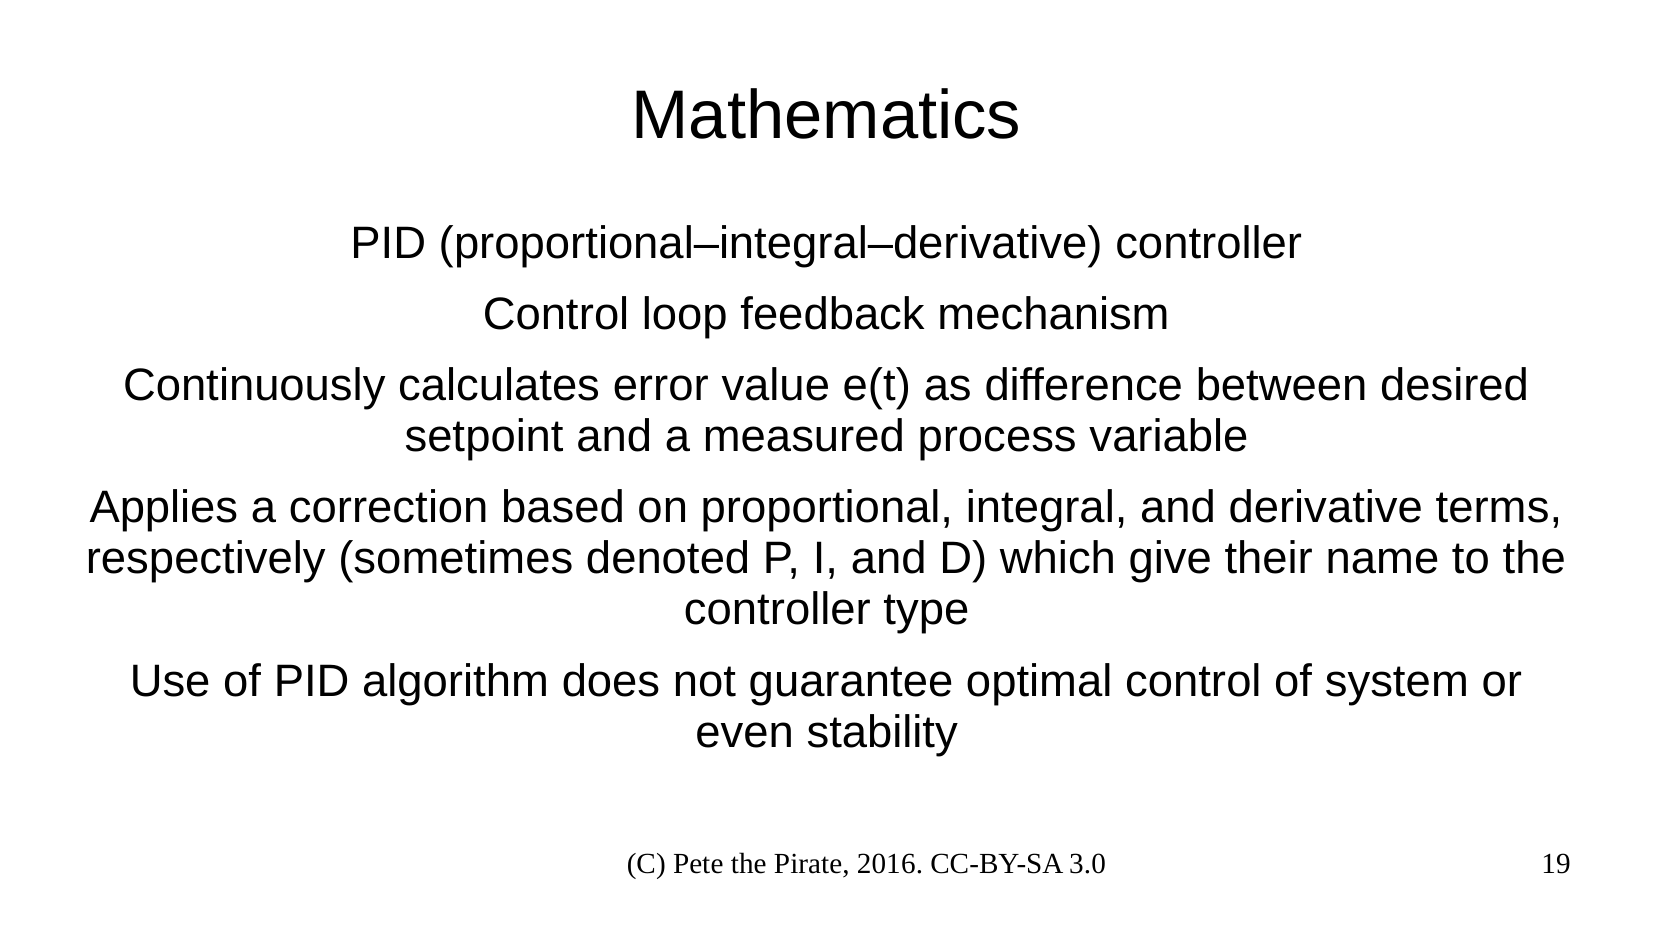

# Mathematics
PID (proportional–integral–derivative) controller
Control loop feedback mechanism
Continuously calculates error value e(t) as difference between desired setpoint and a measured process variable
Applies a correction based on proportional, integral, and derivative terms, respectively (sometimes denoted P, I, and D) which give their name to the controller type
Use of PID algorithm does not guarantee optimal control of system or even stability
(C) Pete the Pirate, 2016. CC-BY-SA 3.0
19